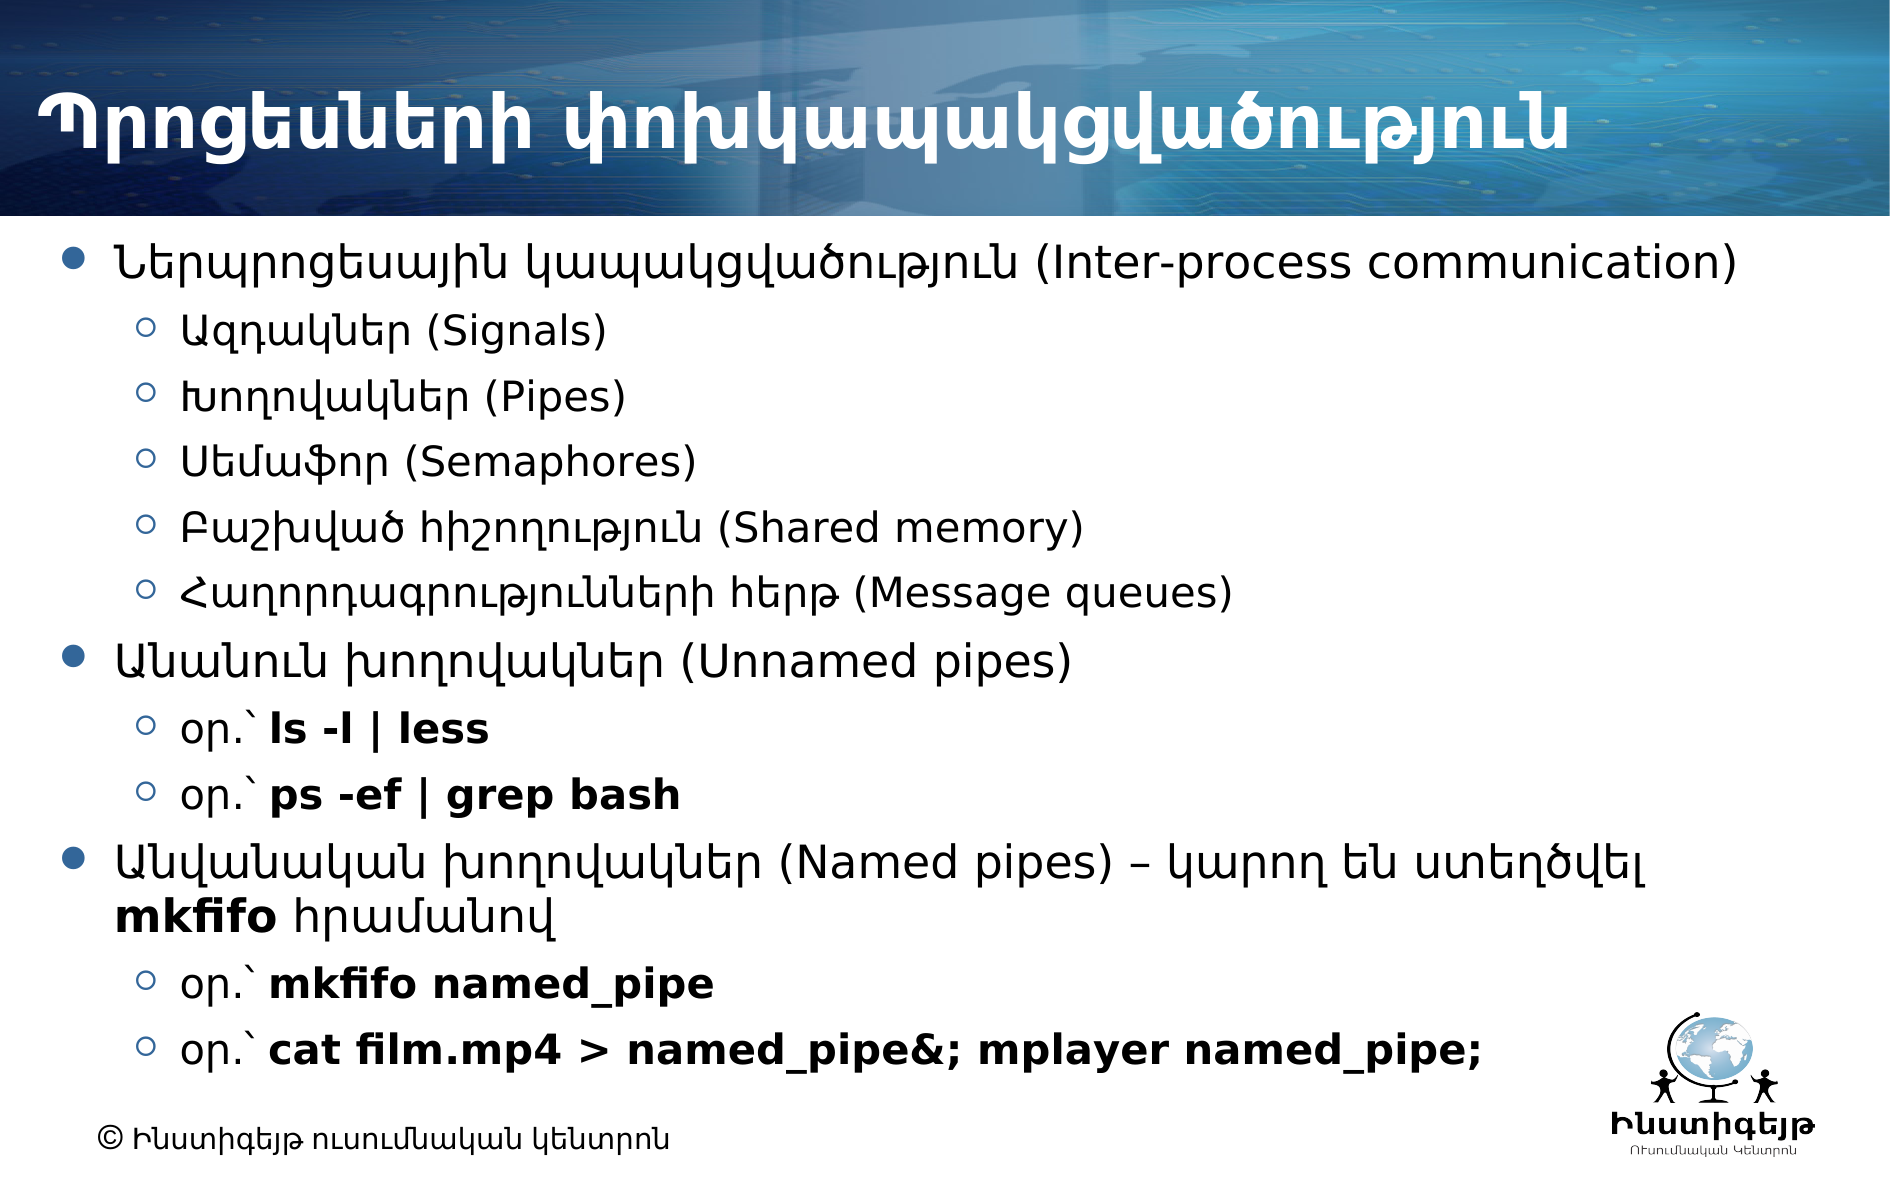

# Պրոցեսների փոխկապակցվածություն
Ներպրոցեսային կապակցվածություն (Inter-process communication)
Ազդակներ (Signals)
Խողովակներ (Pipes)
Սեմաֆոր (Semaphores)
Բաշխված հիշողություն (Shared memory)
Հաղորդագրությունների հերթ (Message queues)
Անանուն խողովակներ (Unnamed pipes)
օր․՝ ls -l | less
օր․՝ ps -ef | grep bash
Անվանական խողովակներ (Named pipes) – կարող են ստեղծվել mkfifo հրամանով
օր.՝ mkfifo named_pipe
օր.՝ cat film.mp4 > named_pipe&; mplayer named_pipe;